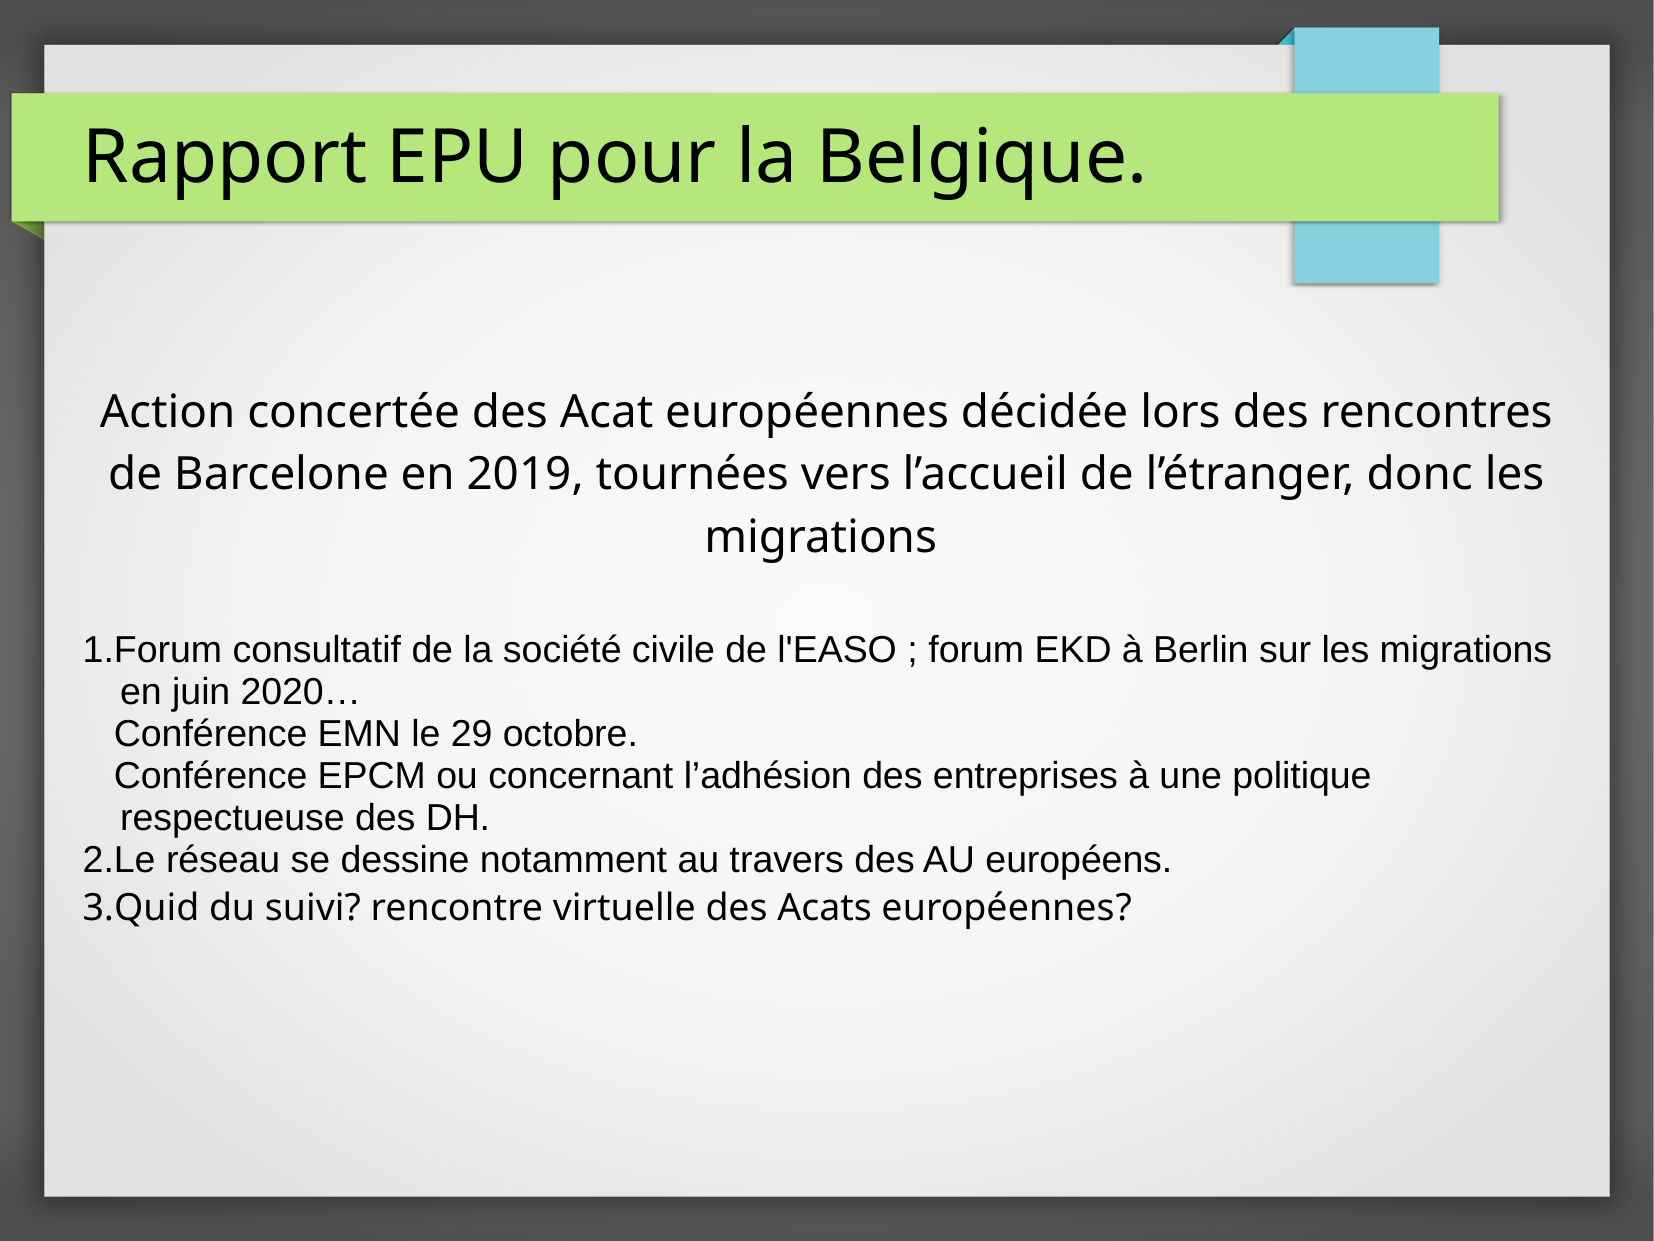

# Rapport EPU pour la Belgique.
Action concertée des Acat européennes décidée lors des rencontres de Barcelone en 2019, tournées vers l’accueil de l’étranger, donc les migrations
Forum consultatif de la société civile de l'EASO ; forum EKD à Berlin sur les migrations en juin 2020…
Conférence EMN le 29 octobre.
Conférence EPCM ou concernant l’adhésion des entreprises à une politique respectueuse des DH.
Le réseau se dessine notamment au travers des AU européens.
Quid du suivi? rencontre virtuelle des Acats européennes?